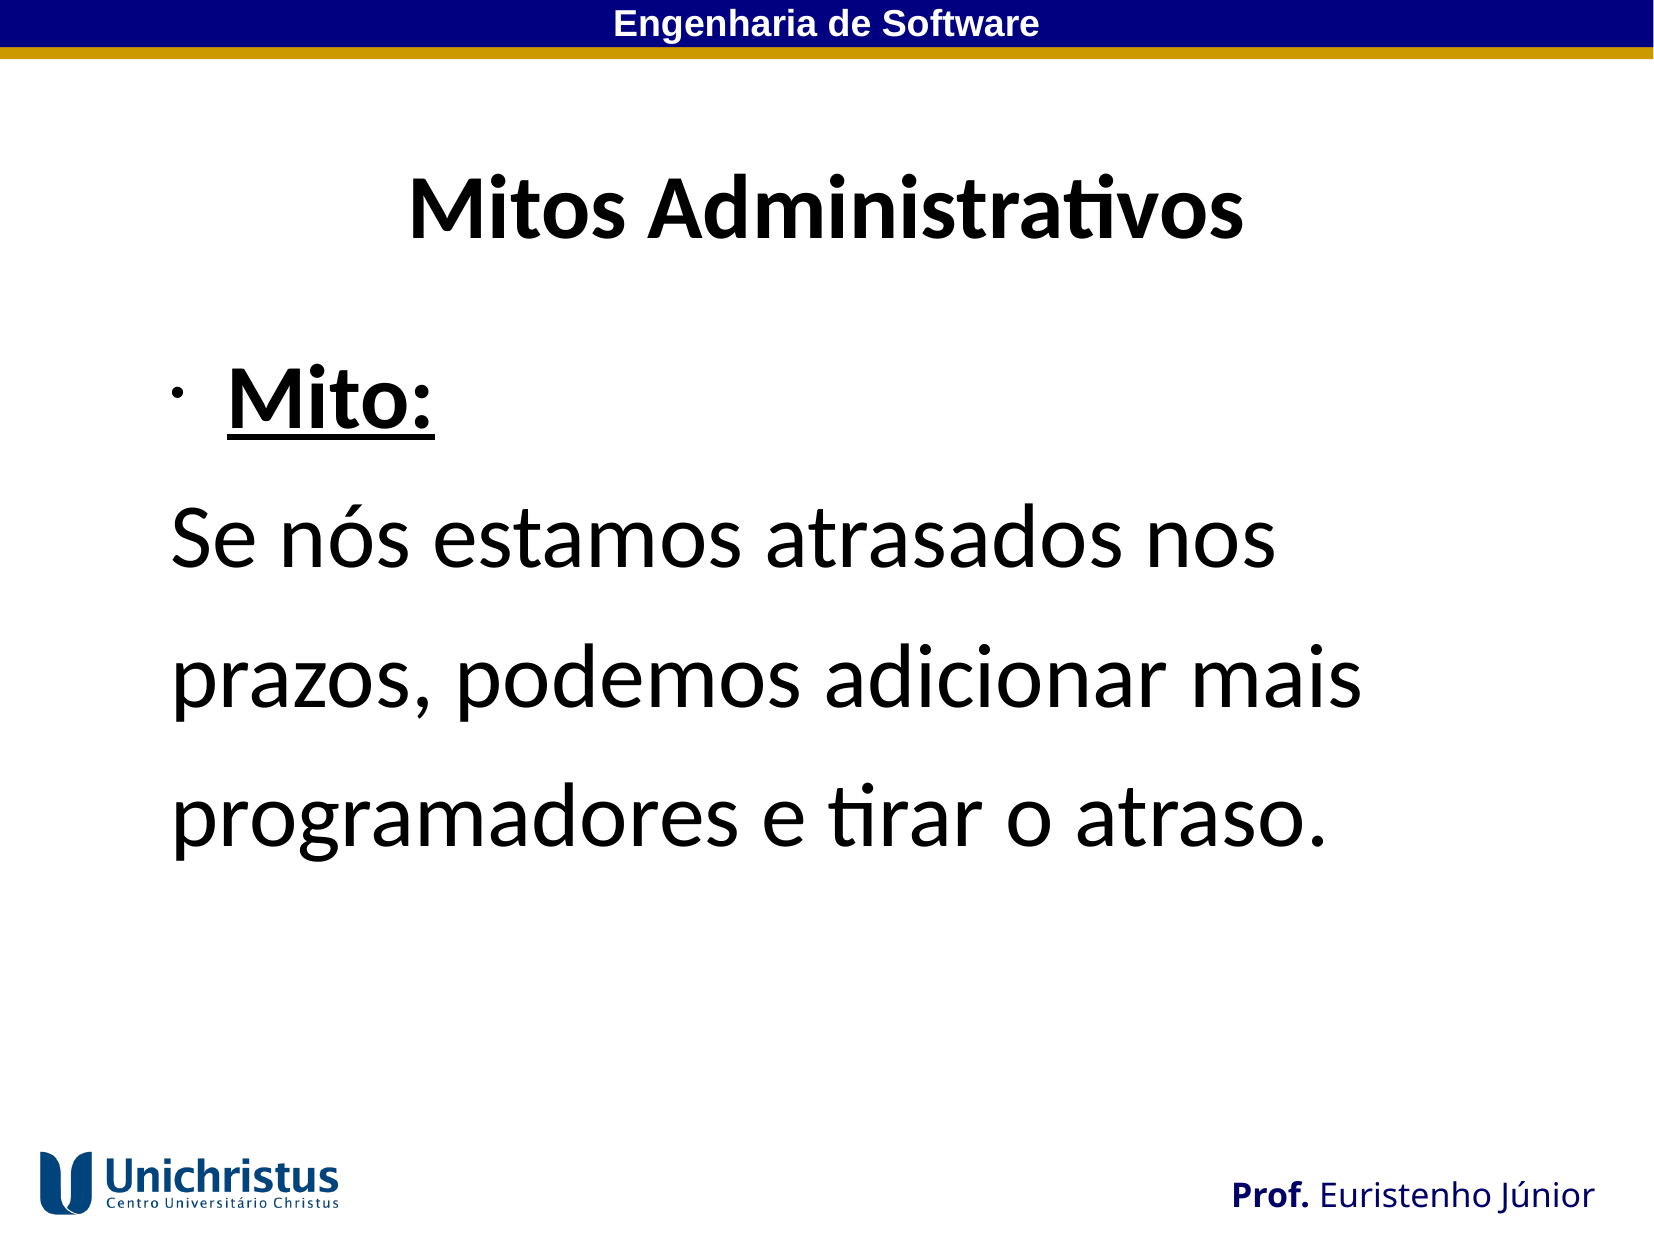

Engenharia de Software
# Mitos Administrativos
Mito:
Se nós estamos atrasados nos
prazos, podemos adicionar mais
programadores e tirar o atraso.
Prof. Euristenho Júnior